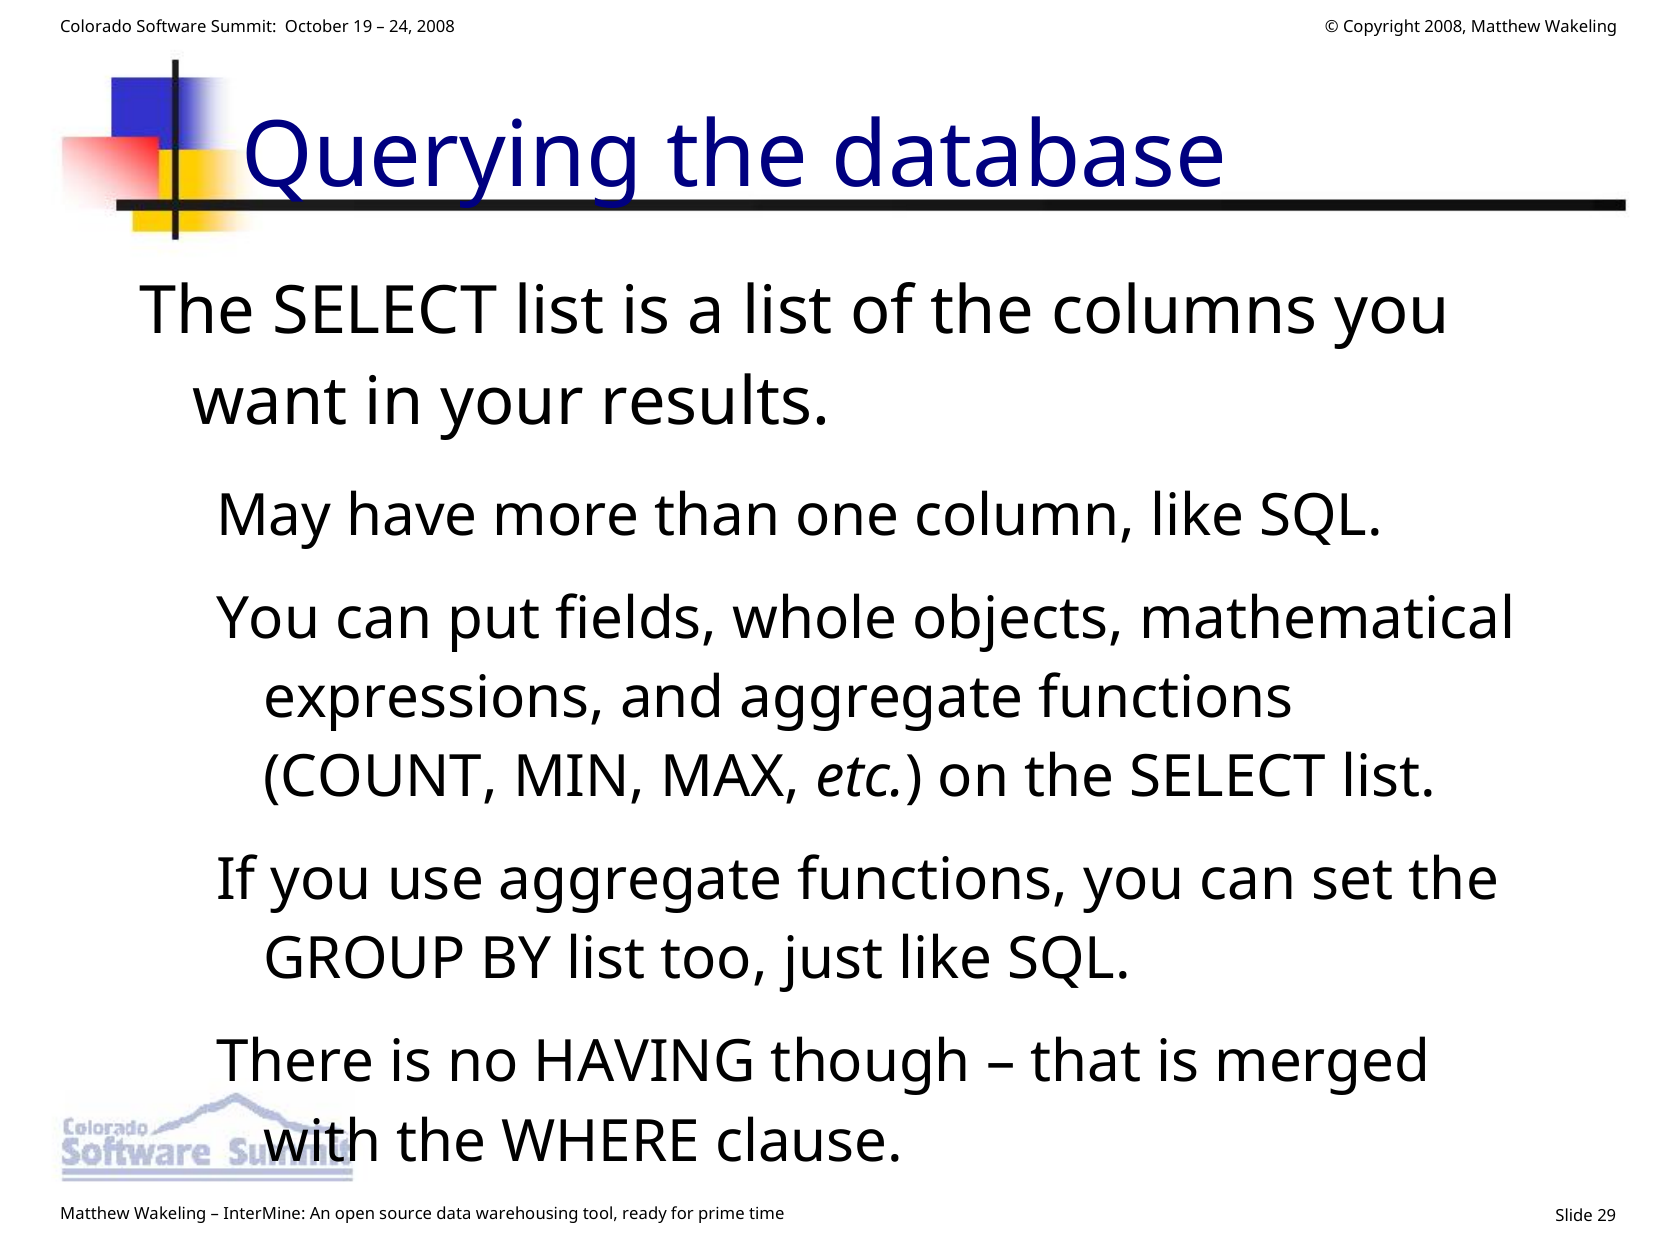

# Querying the database
The SELECT list is a list of the columns you want in your results.
May have more than one column, like SQL.
You can put fields, whole objects, mathematical expressions, and aggregate functions (COUNT, MIN, MAX, etc.) on the SELECT list.
If you use aggregate functions, you can set the GROUP BY list too, just like SQL.
There is no HAVING though – that is merged with the WHERE clause.